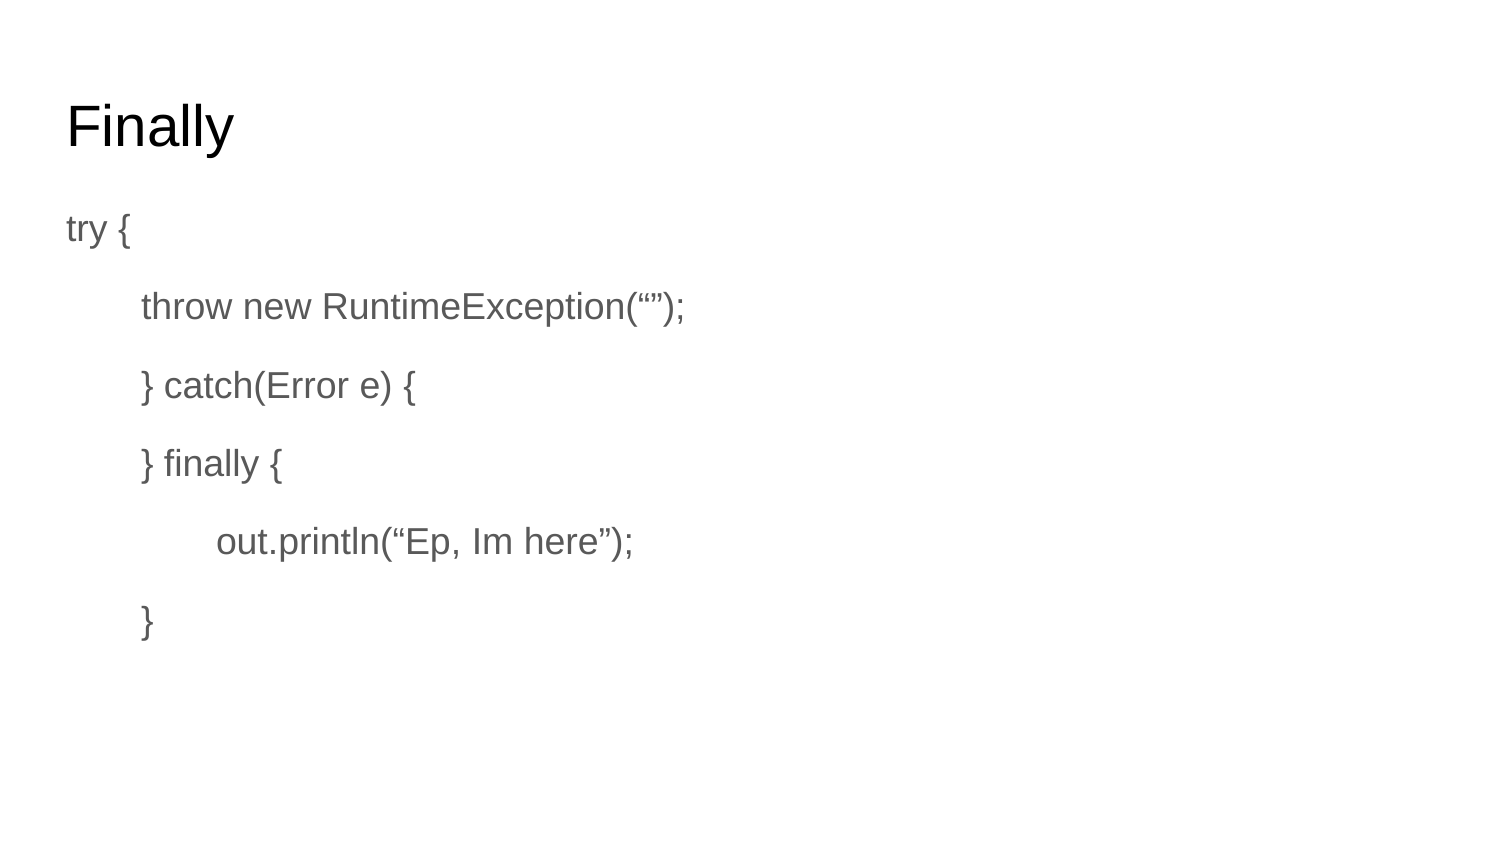

# Finally
try {
throw new RuntimeException(“”);
} catch(Error e) {
} finally {
	out.println(“Ep, Im here”);
}